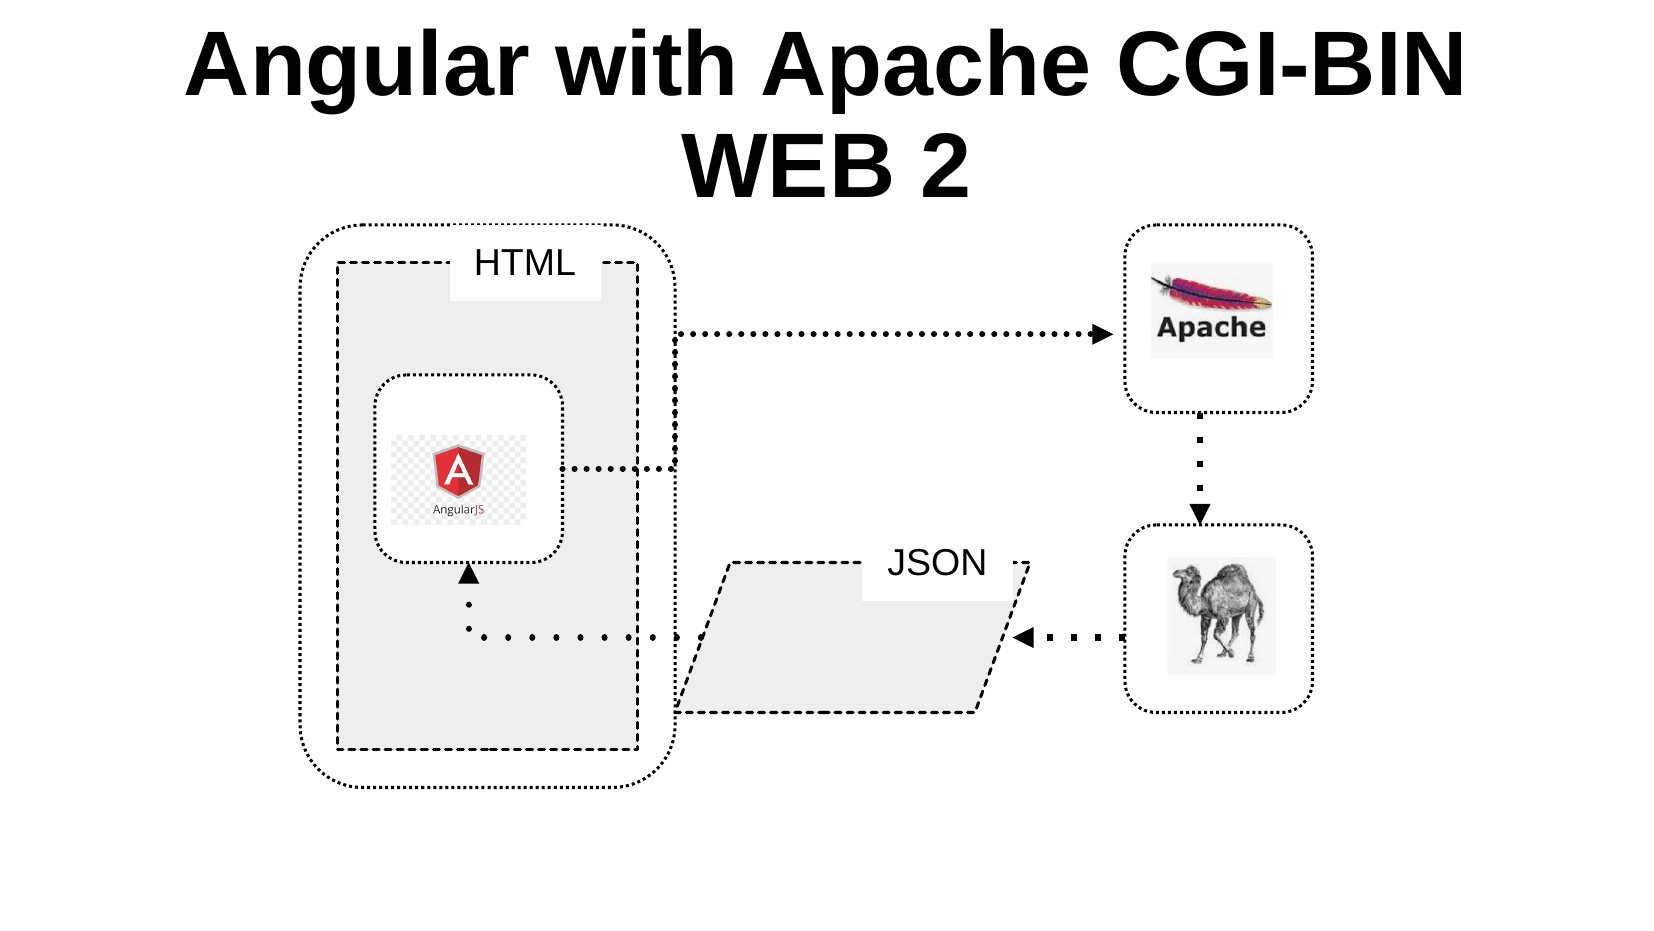

# Angular with Apache CGI-BIN WEB 2
HTML
JSON